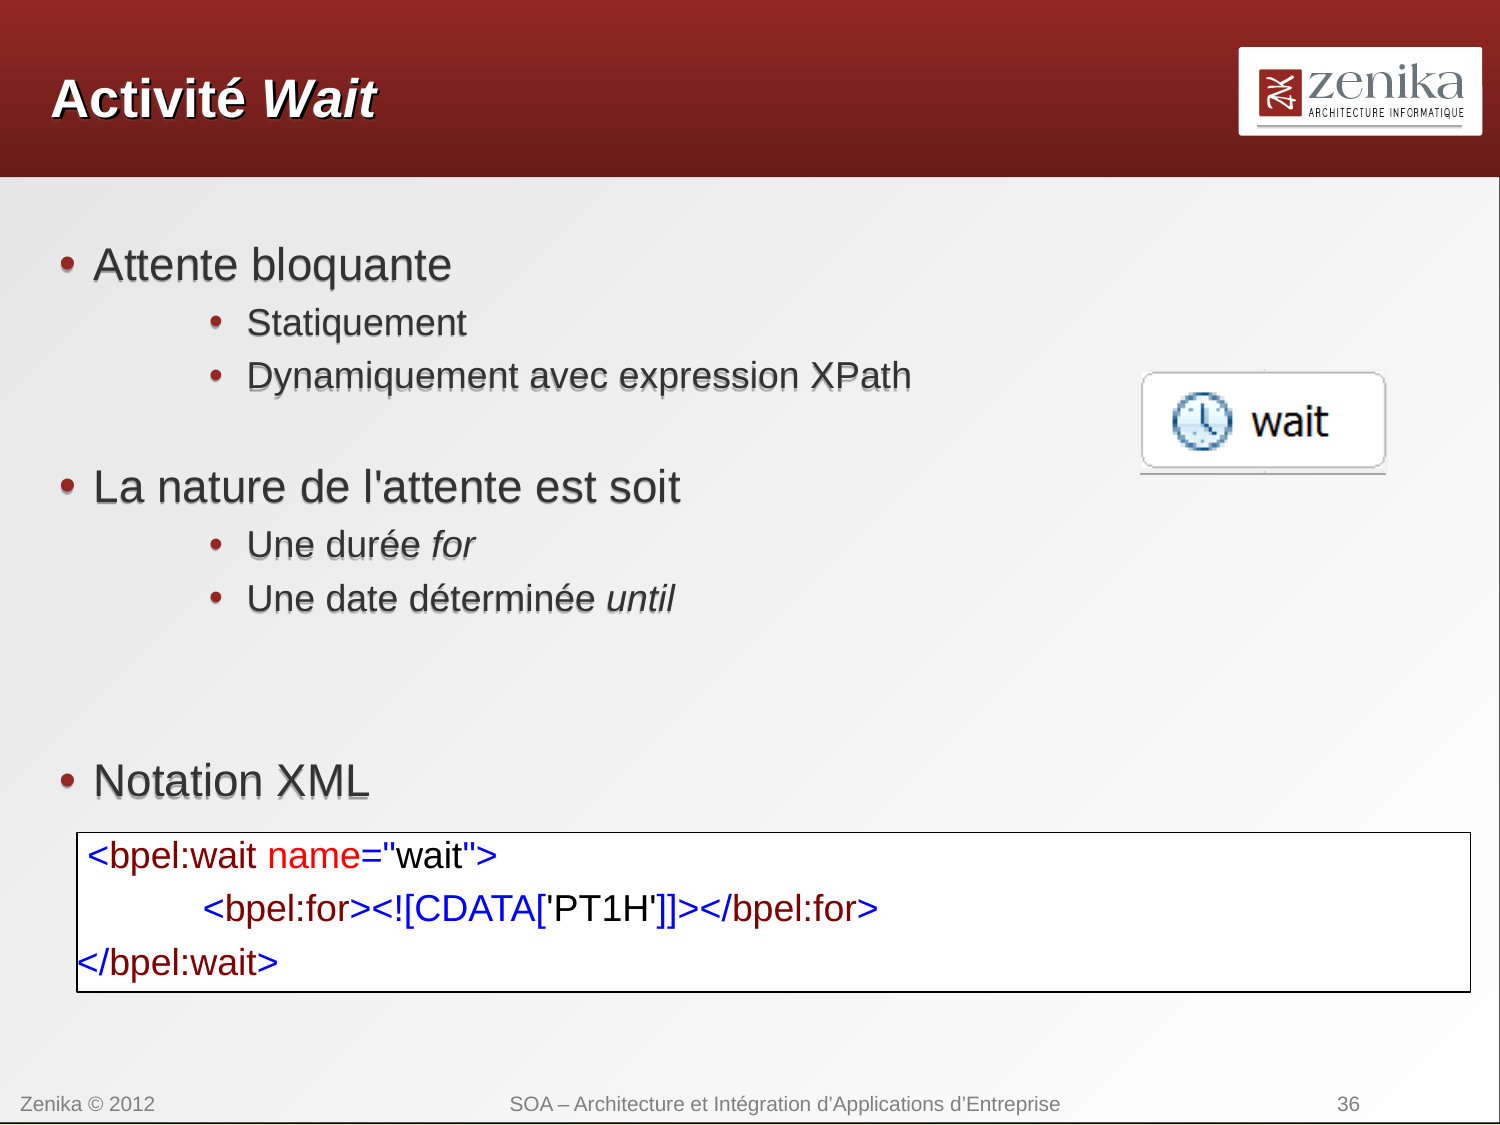

# Activité Wait
Attente bloquante
Statiquement
Dynamiquement avec expression XPath
La nature de l'attente est soit
Une durée for
Une date déterminée until
Notation XML
 <bpel:wait name="wait">
 <bpel:for><![CDATA['PT1H']]></bpel:for>
</bpel:wait>